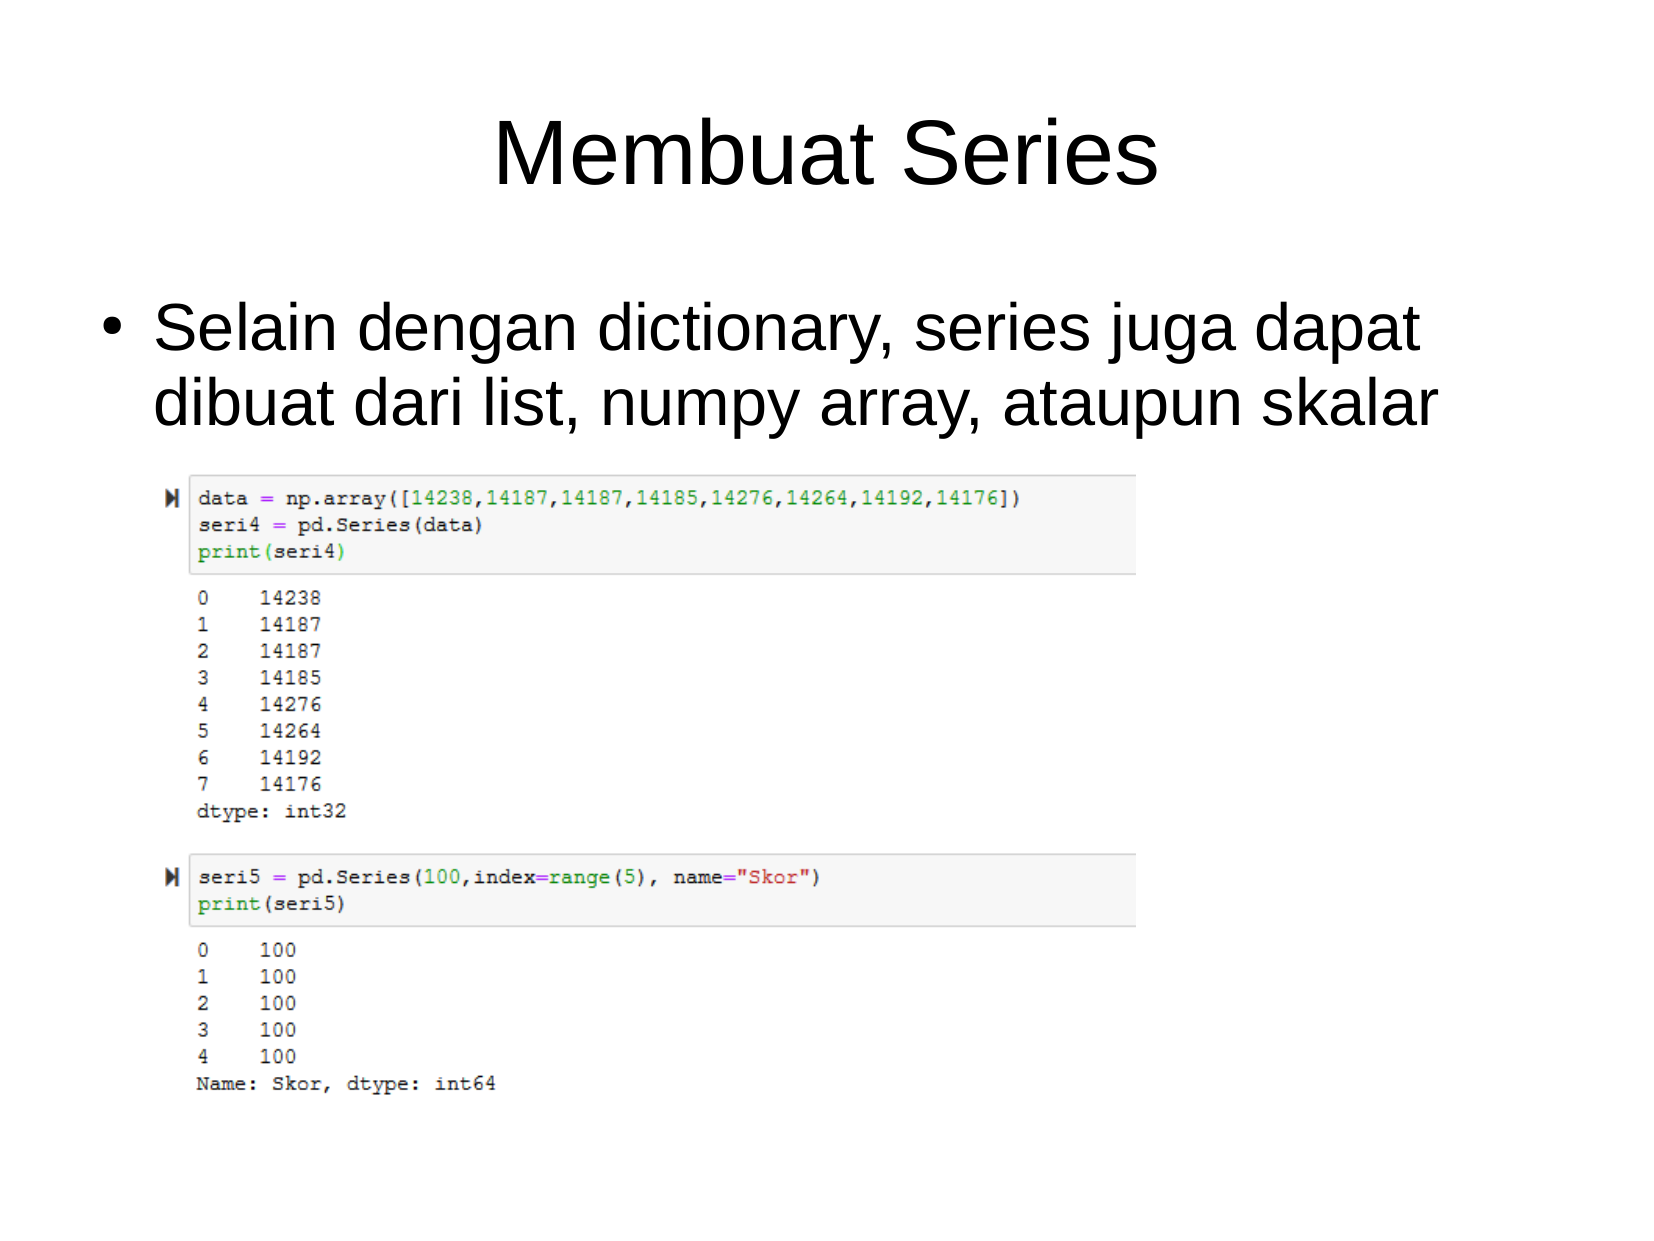

# Membuat Series
Selain dengan dictionary, series juga dapat dibuat dari list, numpy array, ataupun skalar